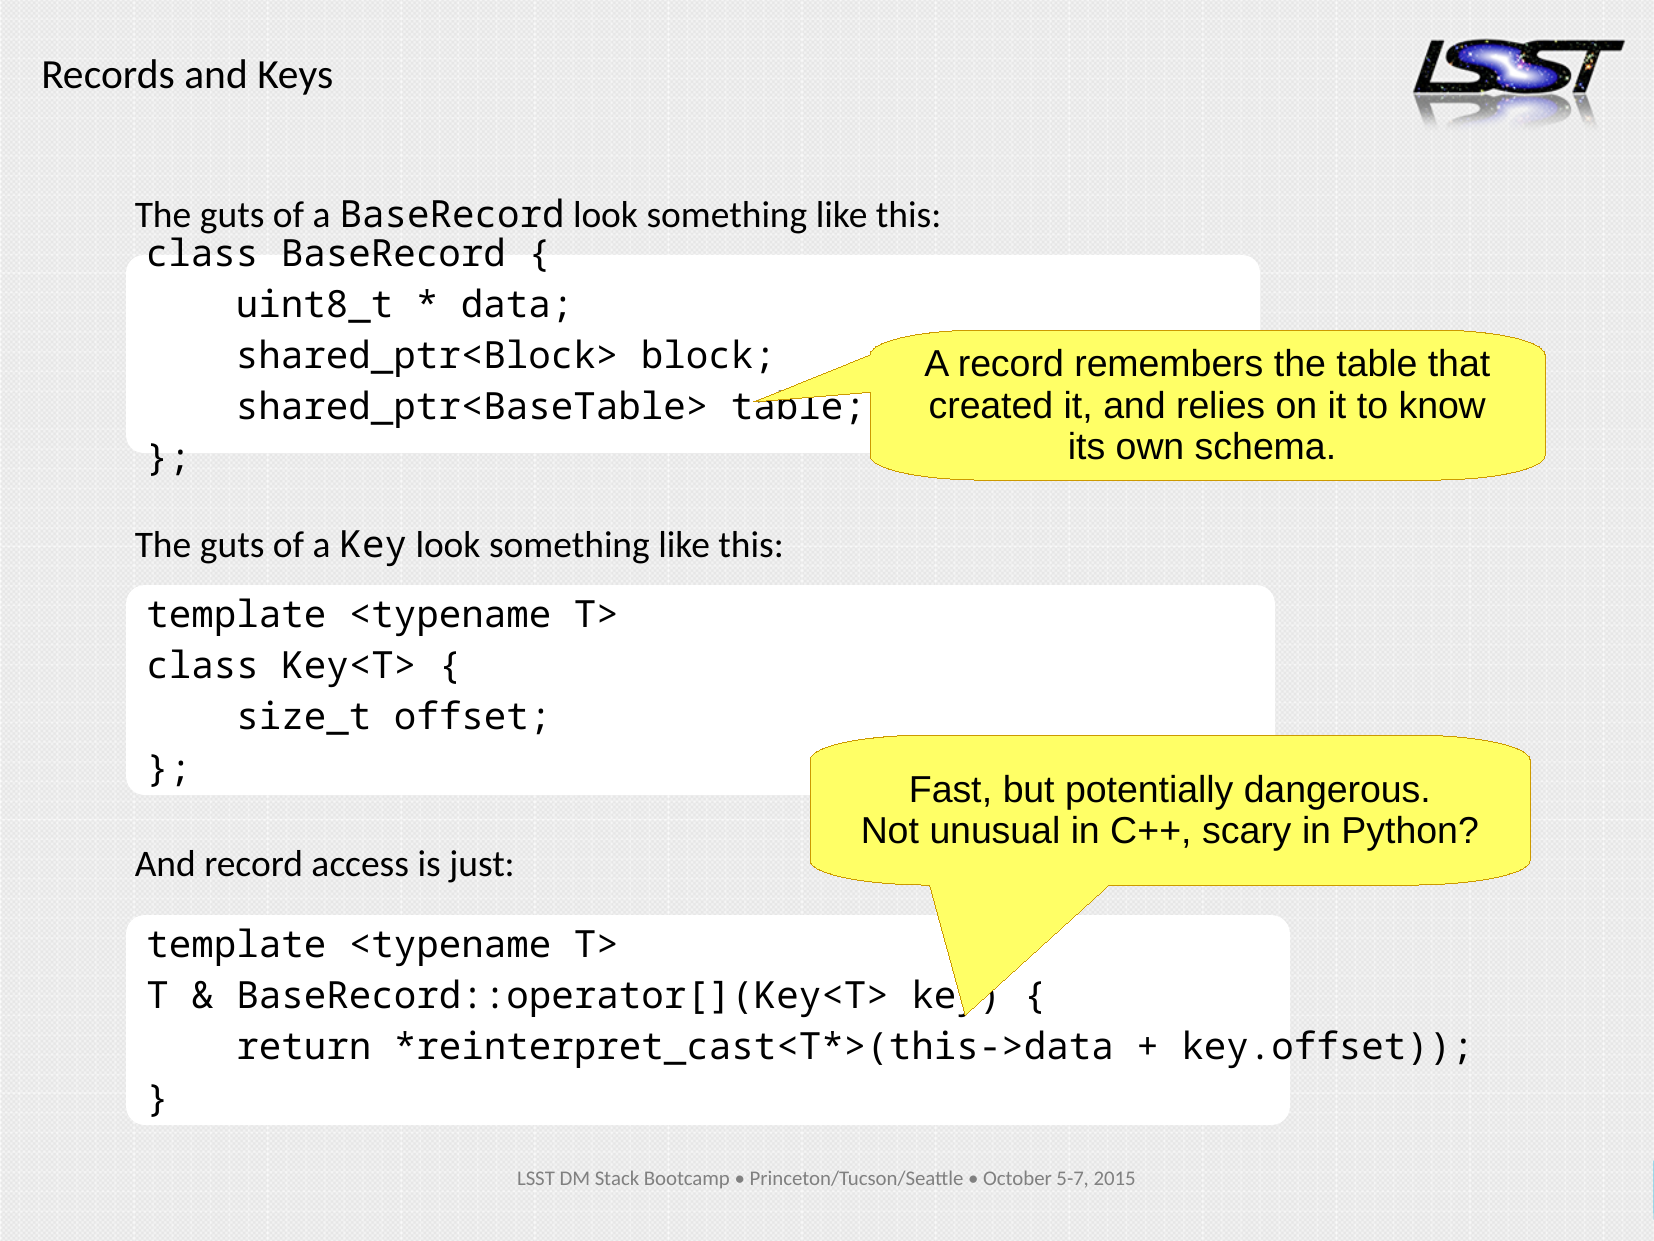

# Records and Keys
The guts of a BaseRecord look something like this:
class BaseRecord {
 uint8_t * data;
 shared_ptr<Block> block;
 shared_ptr<BaseTable> table;
};
A record remembers the table that created it, and relies on it to know its own schema.
The guts of a Key look something like this:
template <typename T>
class Key<T> {
 size_t offset;
};
Fast, but potentially dangerous.
Not unusual in C++, scary in Python?
And record access is just:
template <typename T>
T & BaseRecord::operator[](Key<T> key) {
 return *reinterpret_cast<T*>(this->data + key.offset));
}